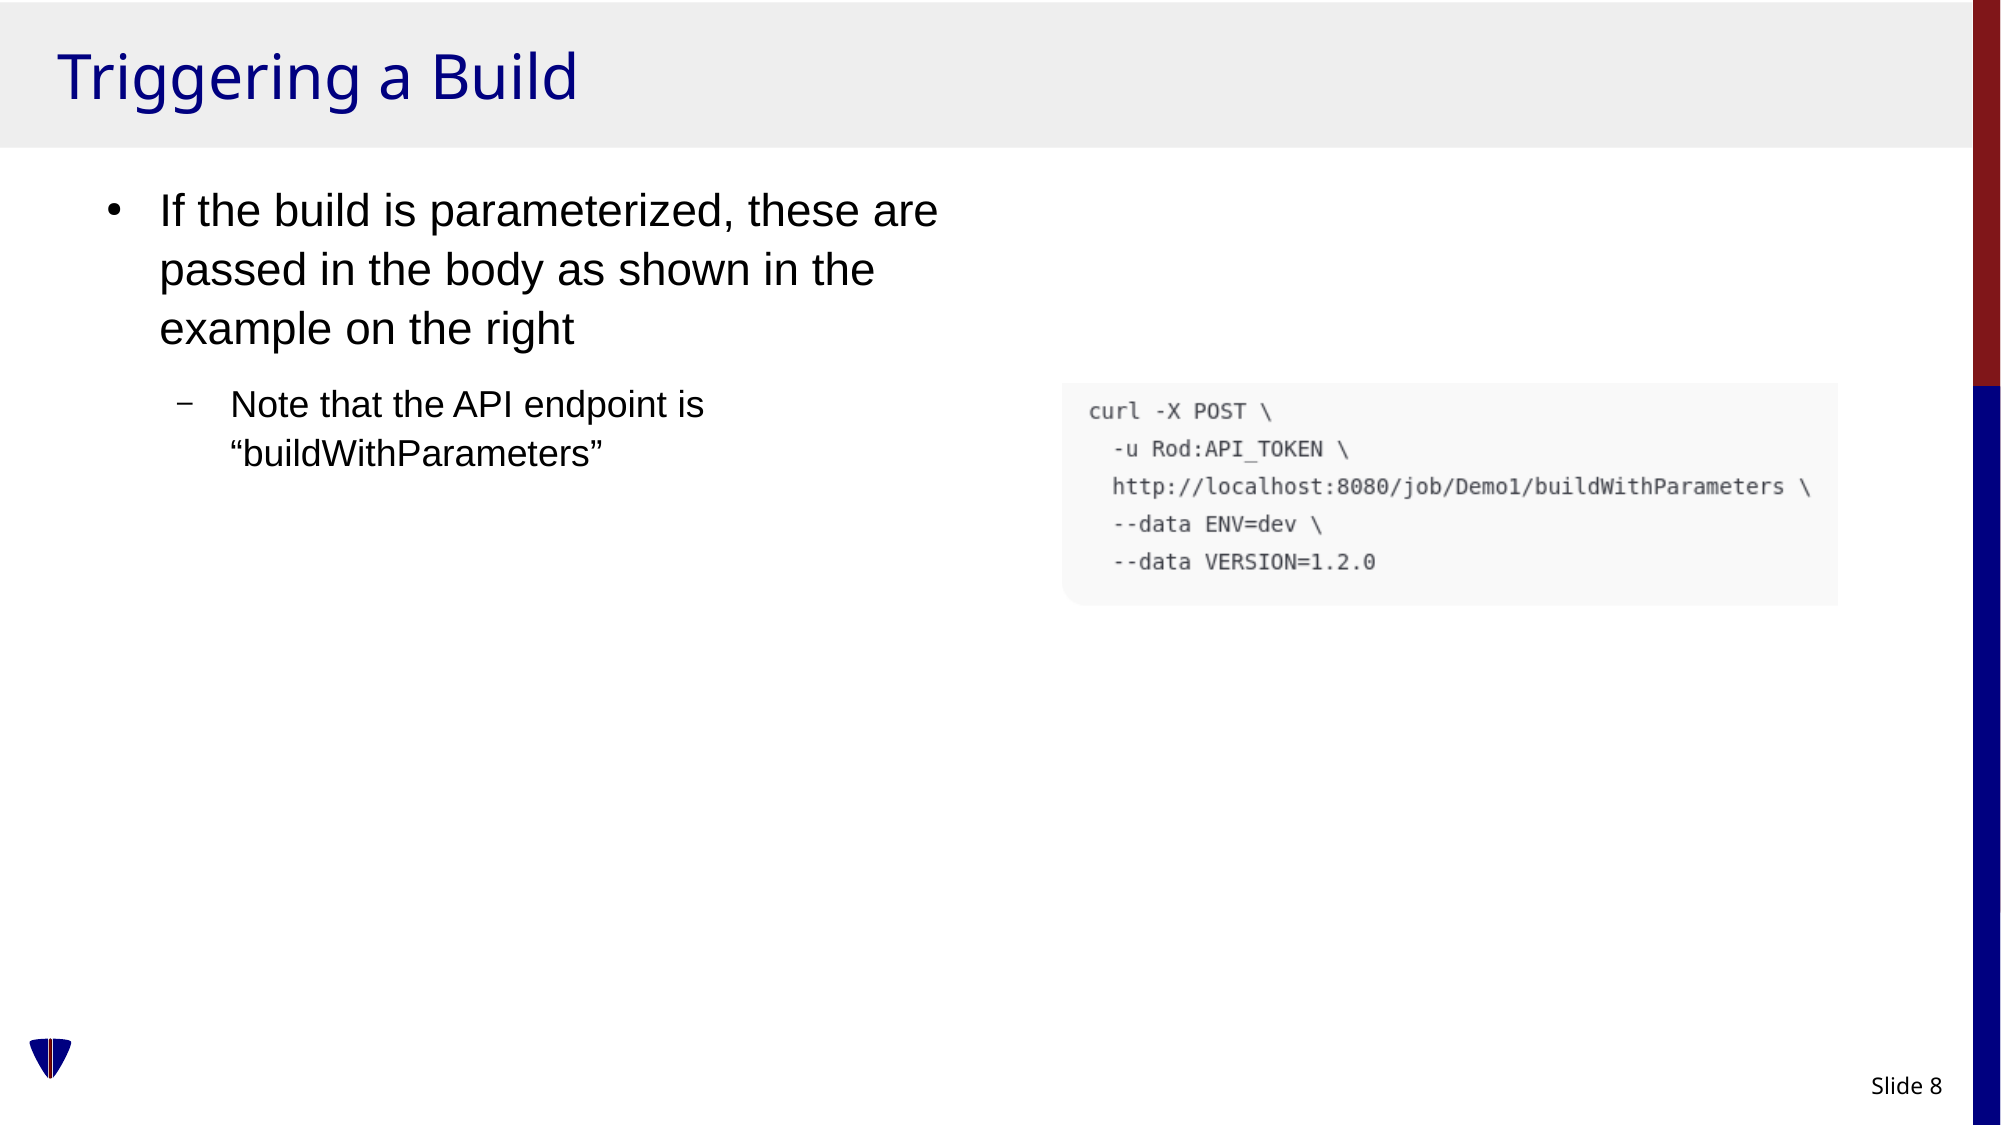

# Triggering a Build
If the build is parameterized, these are passed in the body as shown in the example on the right
Note that the API endpoint is “buildWithParameters”